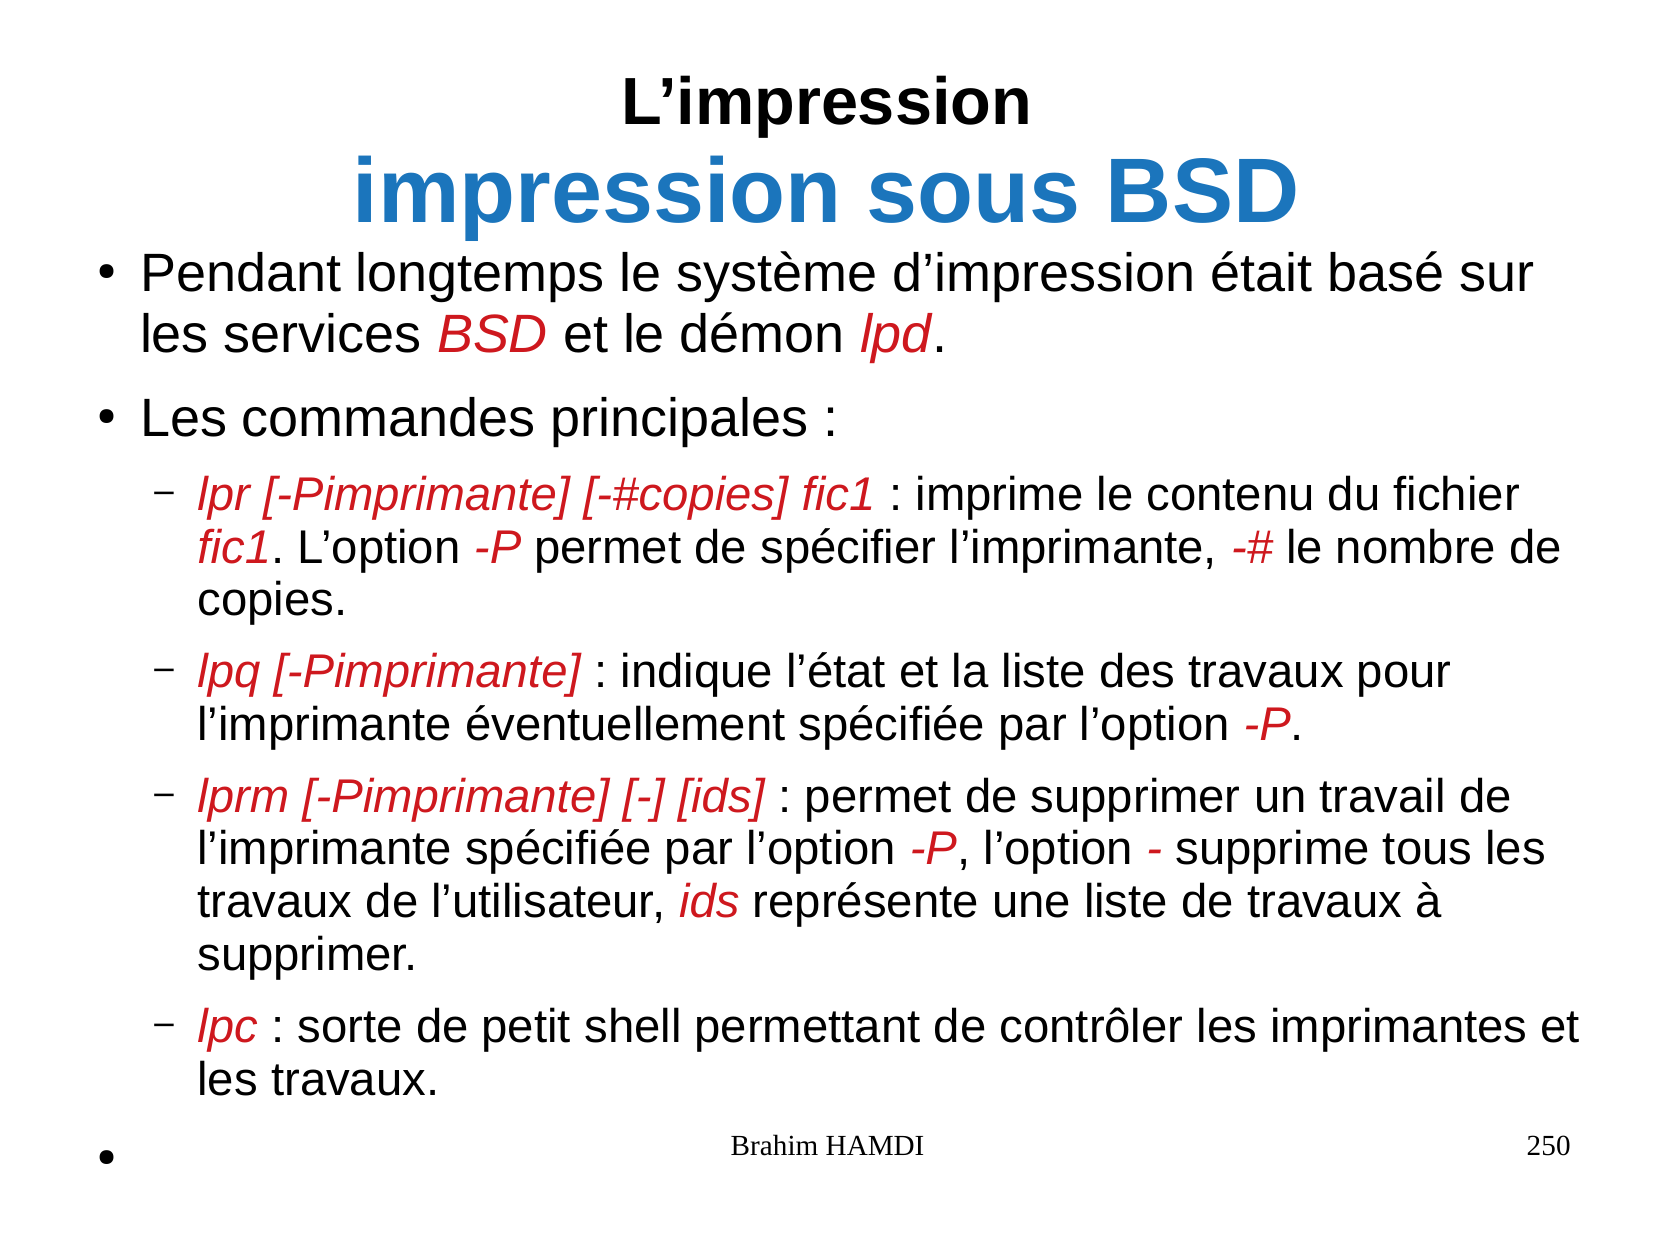

# L’impression impression sous BSD
Pendant longtemps le système d’impression était basé sur les services BSD et le démon lpd.
Les commandes principales :
lpr [-Pimprimante] [-#copies] fic1 : imprime le contenu du fichier fic1. L’option -P permet de spécifier l’imprimante, -# le nombre de copies.
lpq [-Pimprimante] : indique l’état et la liste des travaux pour l’imprimante éventuellement spécifiée par l’option -P.
lprm [-Pimprimante] [-] [ids] : permet de supprimer un travail de l’imprimante spécifiée par l’option -P, l’option - supprime tous les travaux de l’utilisateur, ids représente une liste de travaux à supprimer.
lpc : sorte de petit shell permettant de contrôler les imprimantes et les travaux.
Brahim HAMDI
250